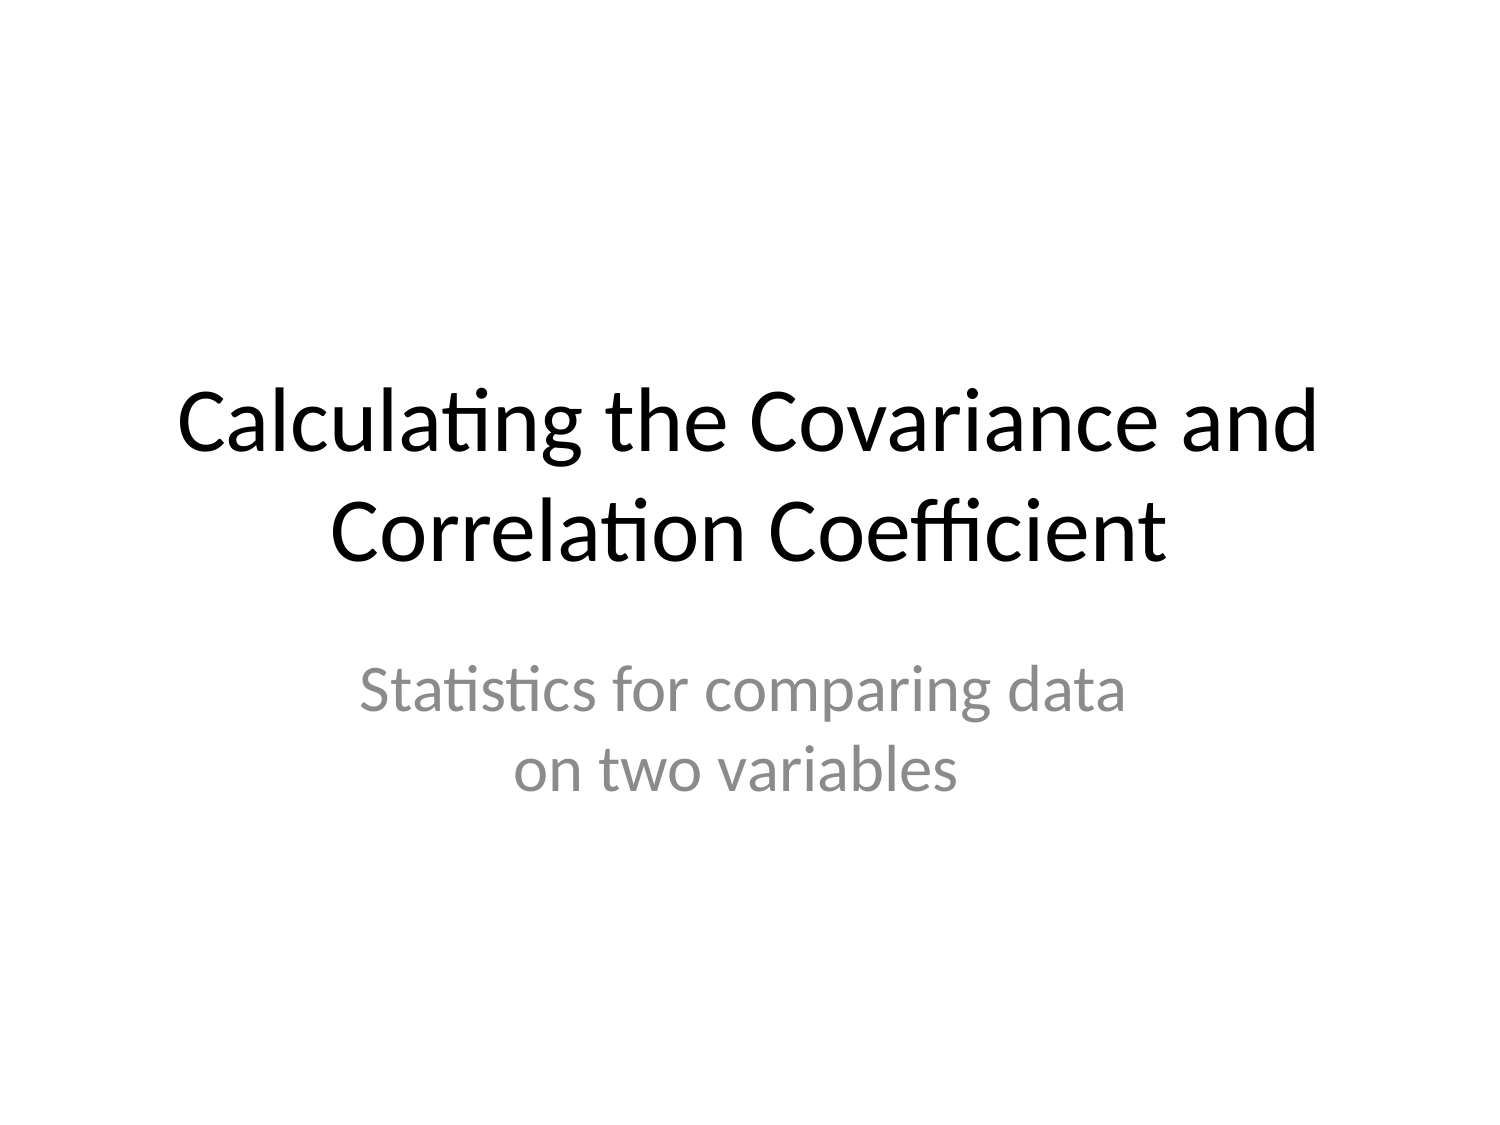

# Calculating the Covariance and Correlation Coefficient
Statistics for comparing data on two variables